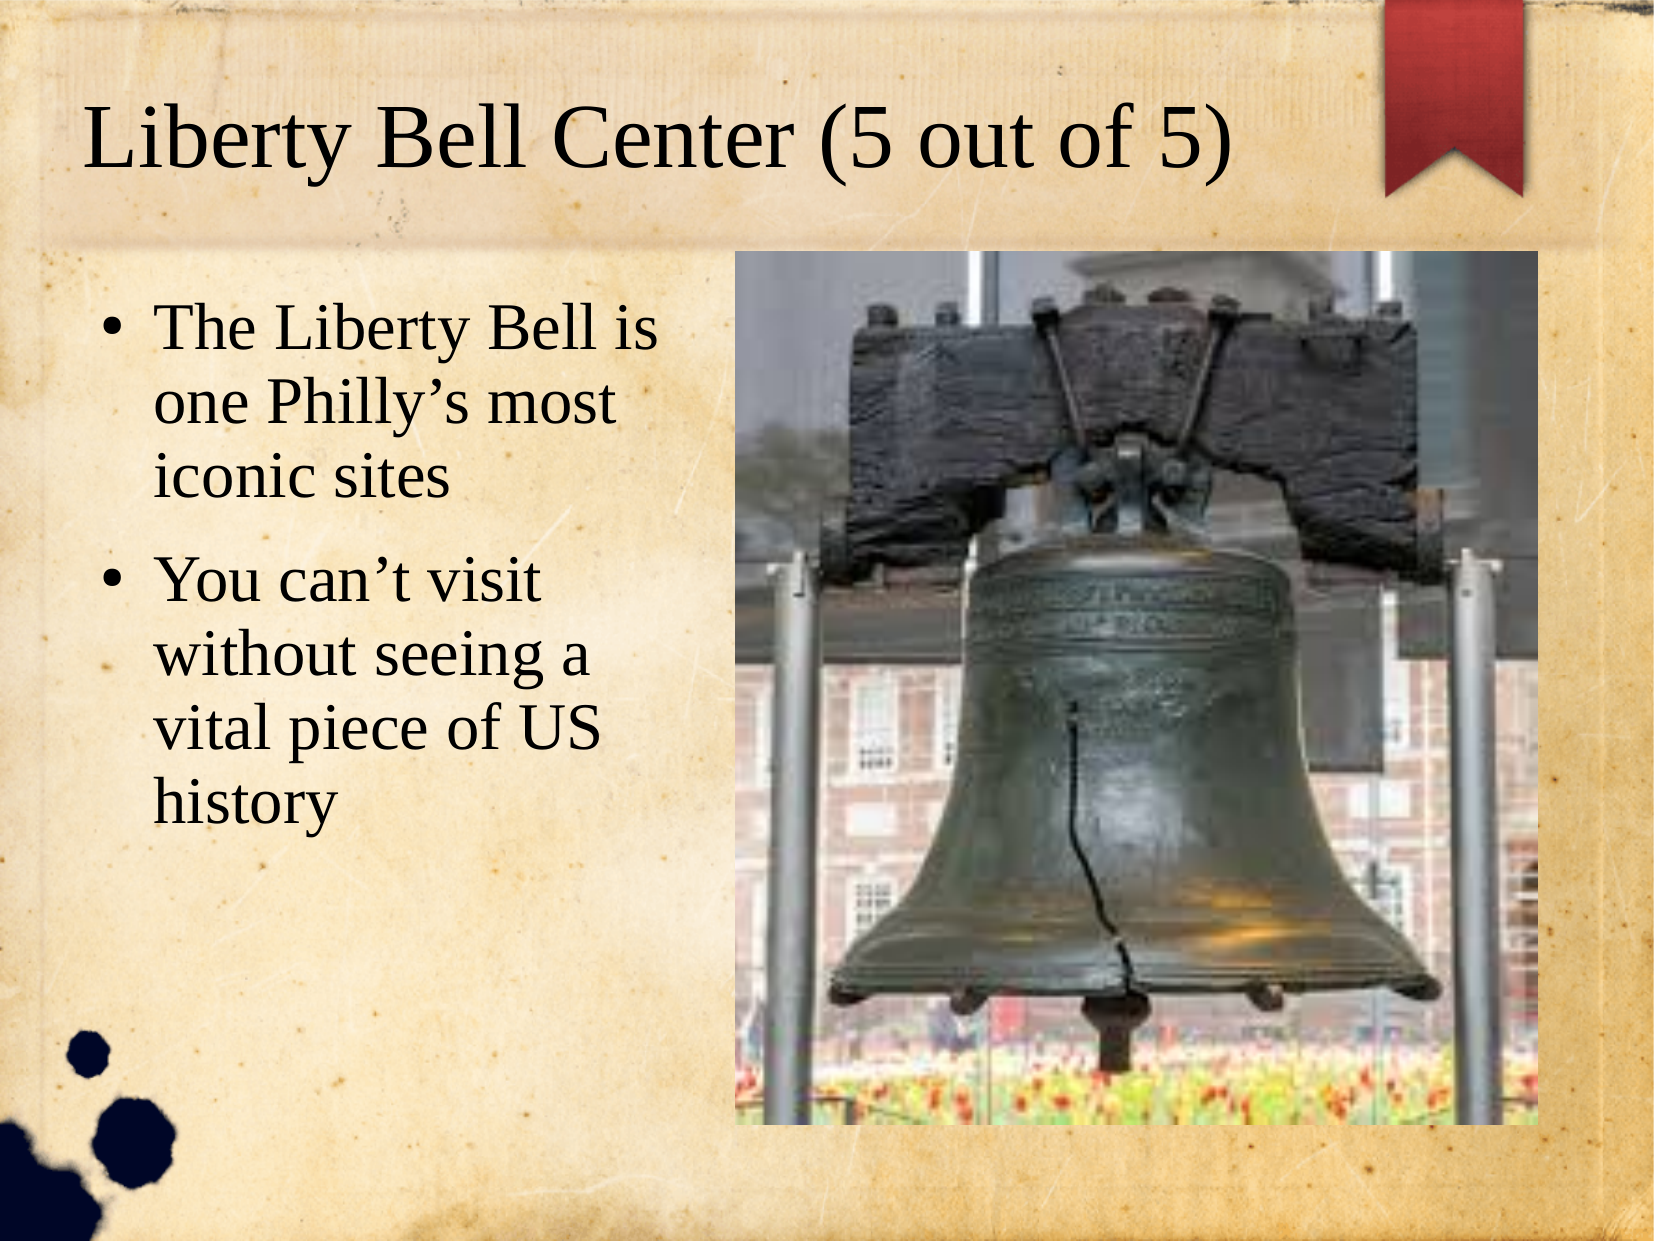

# Liberty Bell Center (5 out of 5)
The Liberty Bell is one Philly’s most iconic sites
You can’t visit without seeing a vital piece of US history